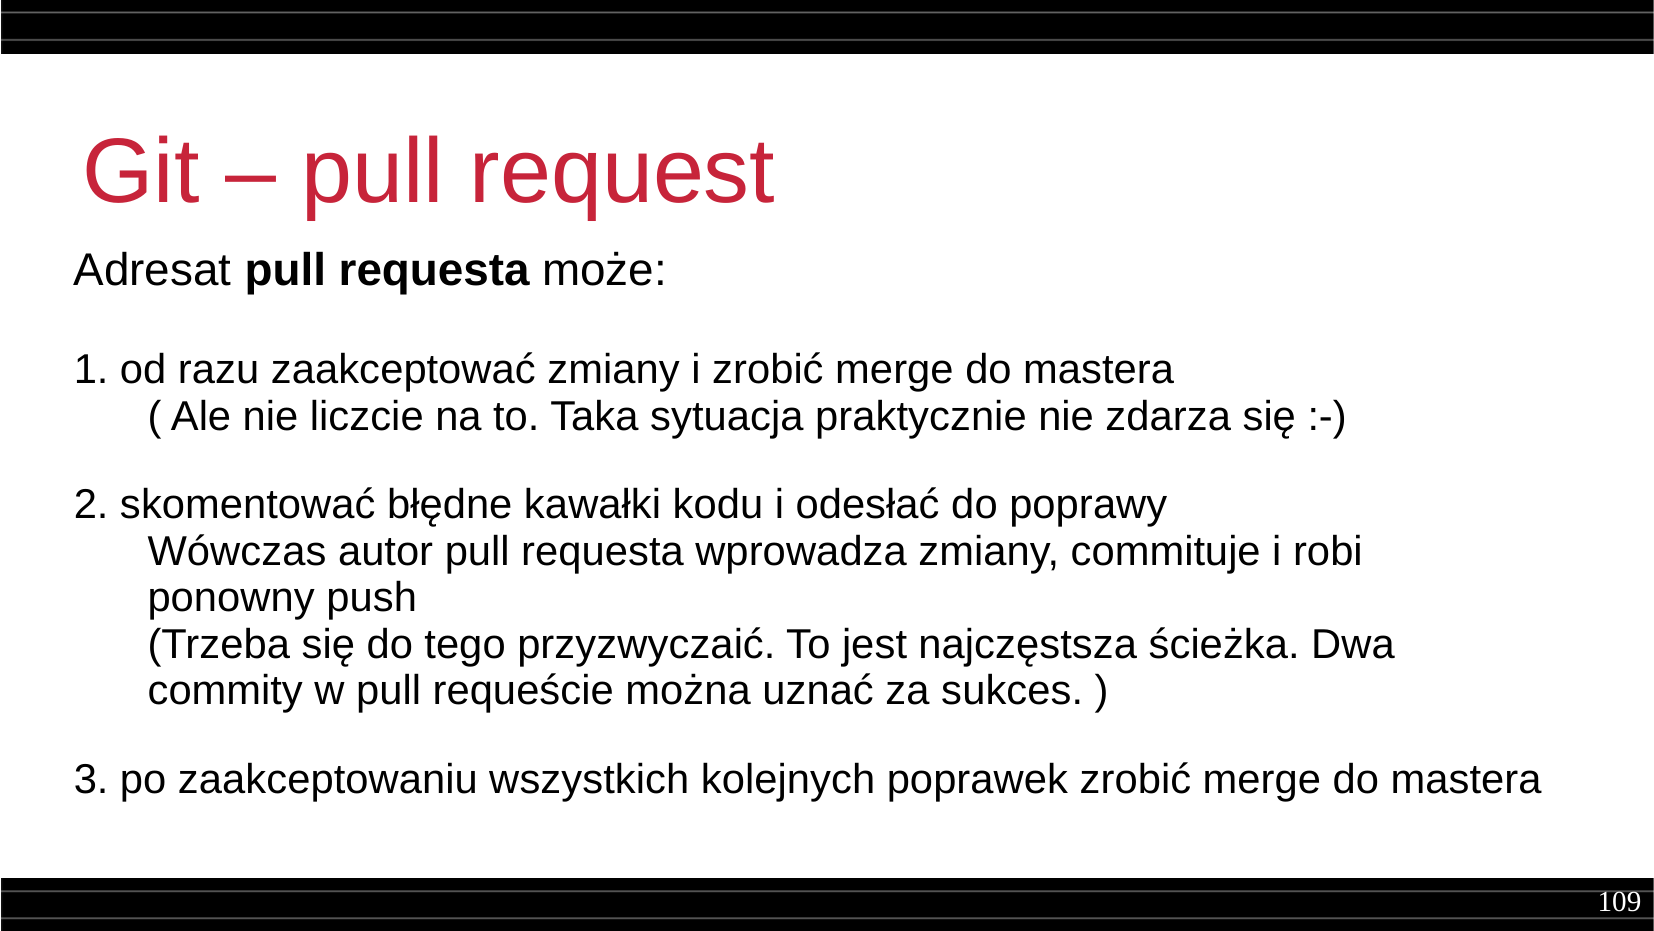

# Git – pull request
Adresat pull requesta może:
1. od razu zaakceptować zmiany i zrobić merge do mastera
	( Ale nie liczcie na to. Taka sytuacja praktycznie nie zdarza się :-)
2. skomentować błędne kawałki kodu i odesłać do poprawy
	Wówczas autor pull requesta wprowadza zmiany, commituje i robi 				ponowny push
	(Trzeba się do tego przyzwyczaić. To jest najczęstsza ścieżka. Dwa 			commity w pull requeście można uznać za sukces. )
3. po zaakceptowaniu wszystkich kolejnych poprawek zrobić merge do mastera